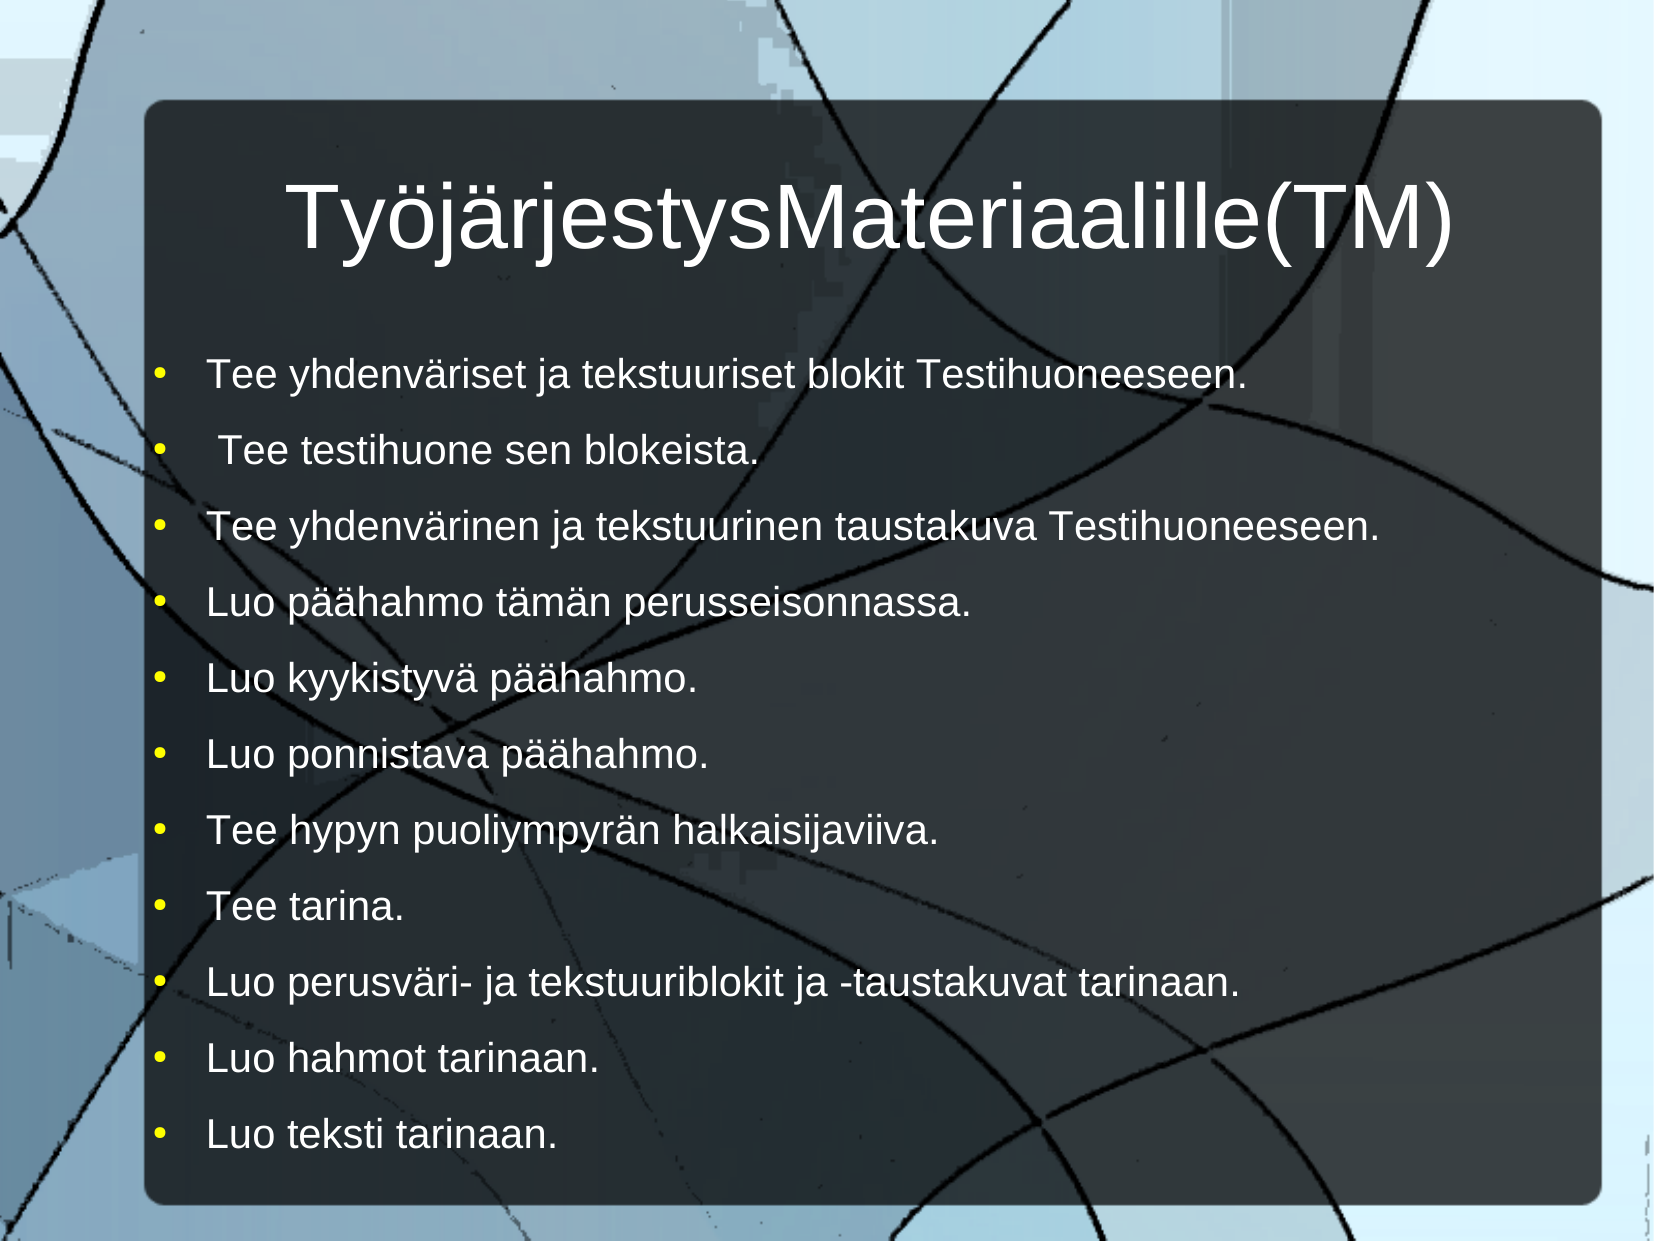

# TyöjärjestysMateriaalille(TM)
Tee yhdenväriset ja tekstuuriset blokit Testihuoneeseen.
 Tee testihuone sen blokeista.
Tee yhdenvärinen ja tekstuurinen taustakuva Testihuoneeseen.
Luo päähahmo tämän perusseisonnassa.
Luo kyykistyvä päähahmo.
Luo ponnistava päähahmo.
Tee hypyn puoliympyrän halkaisijaviiva.
Tee tarina.
Luo perusväri- ja tekstuuriblokit ja -taustakuvat tarinaan.
Luo hahmot tarinaan.
Luo teksti tarinaan.